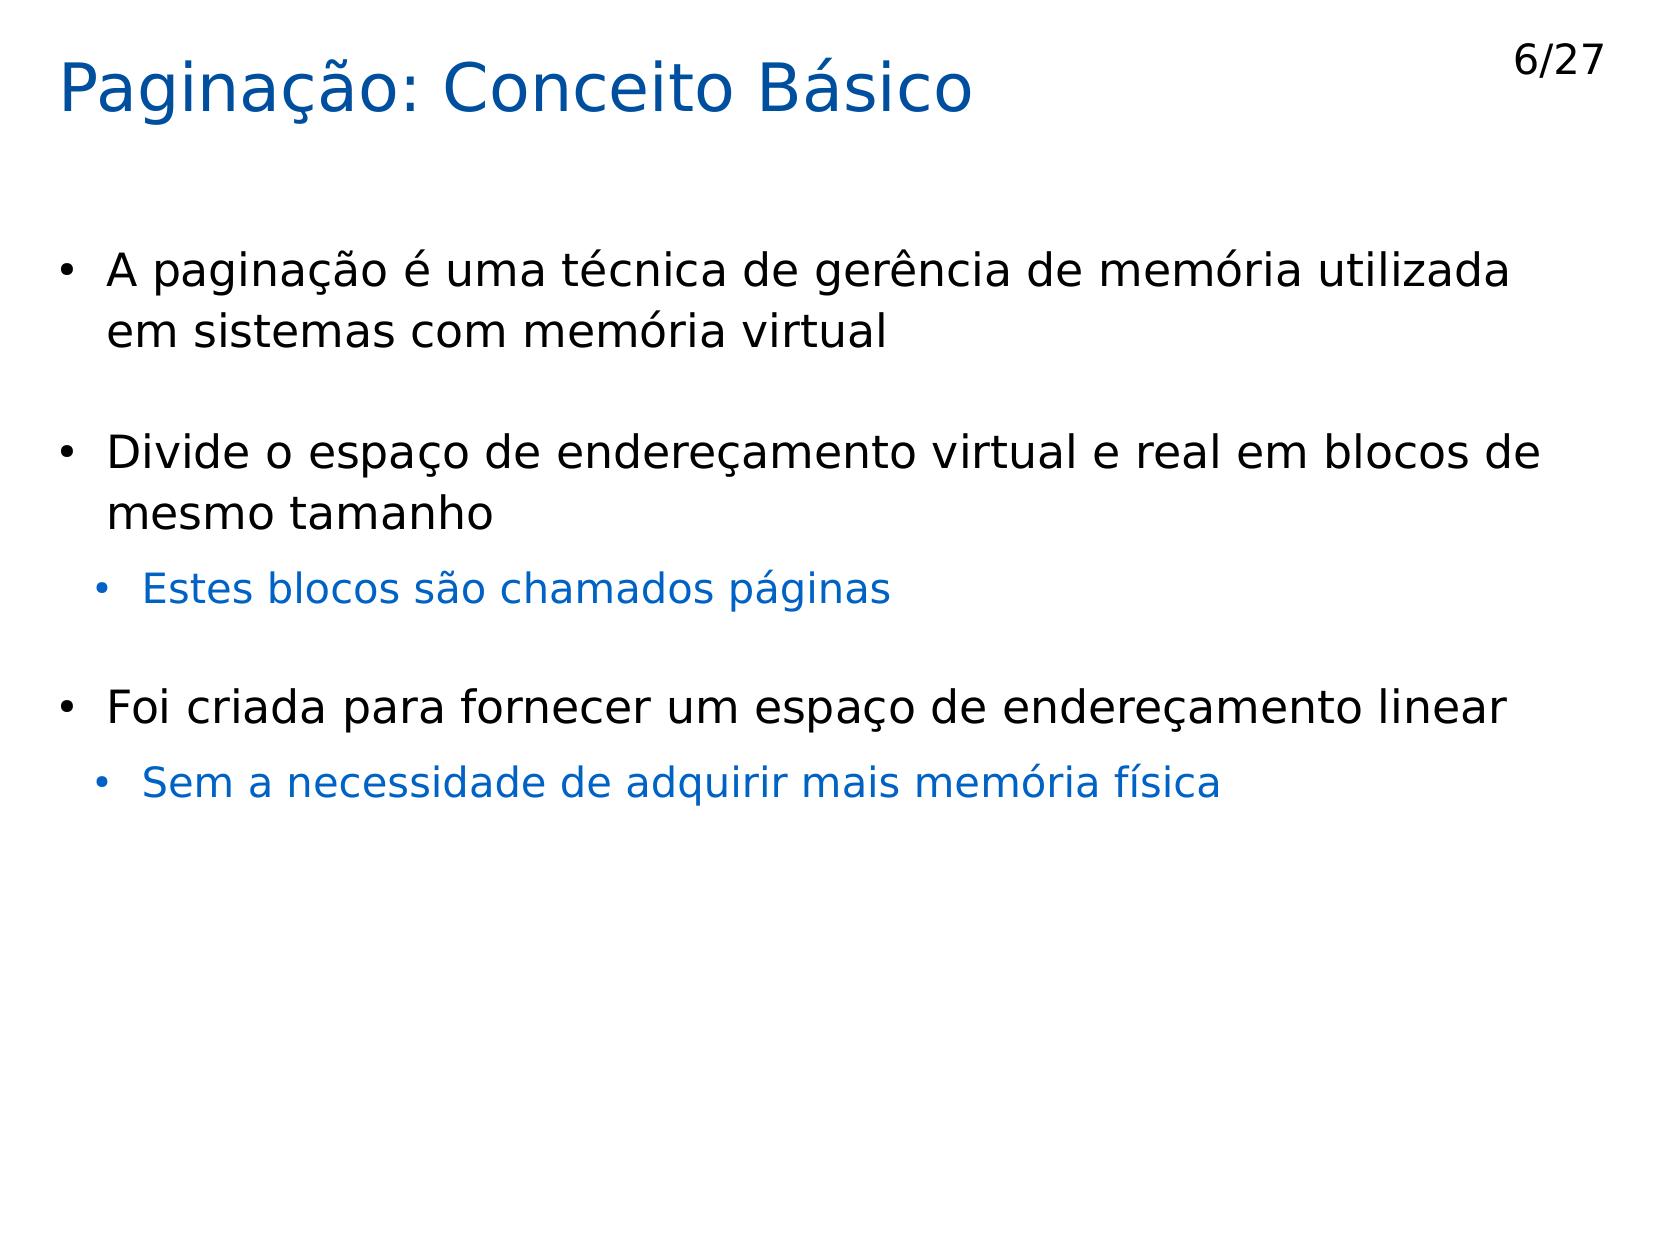

# Paginação: Conceito Básico
6
A paginação é uma técnica de gerência de memória utilizada em sistemas com memória virtual
Divide o espaço de endereçamento virtual e real em blocos de mesmo tamanho
Estes blocos são chamados páginas
Foi criada para fornecer um espaço de endereçamento linear
Sem a necessidade de adquirir mais memória física